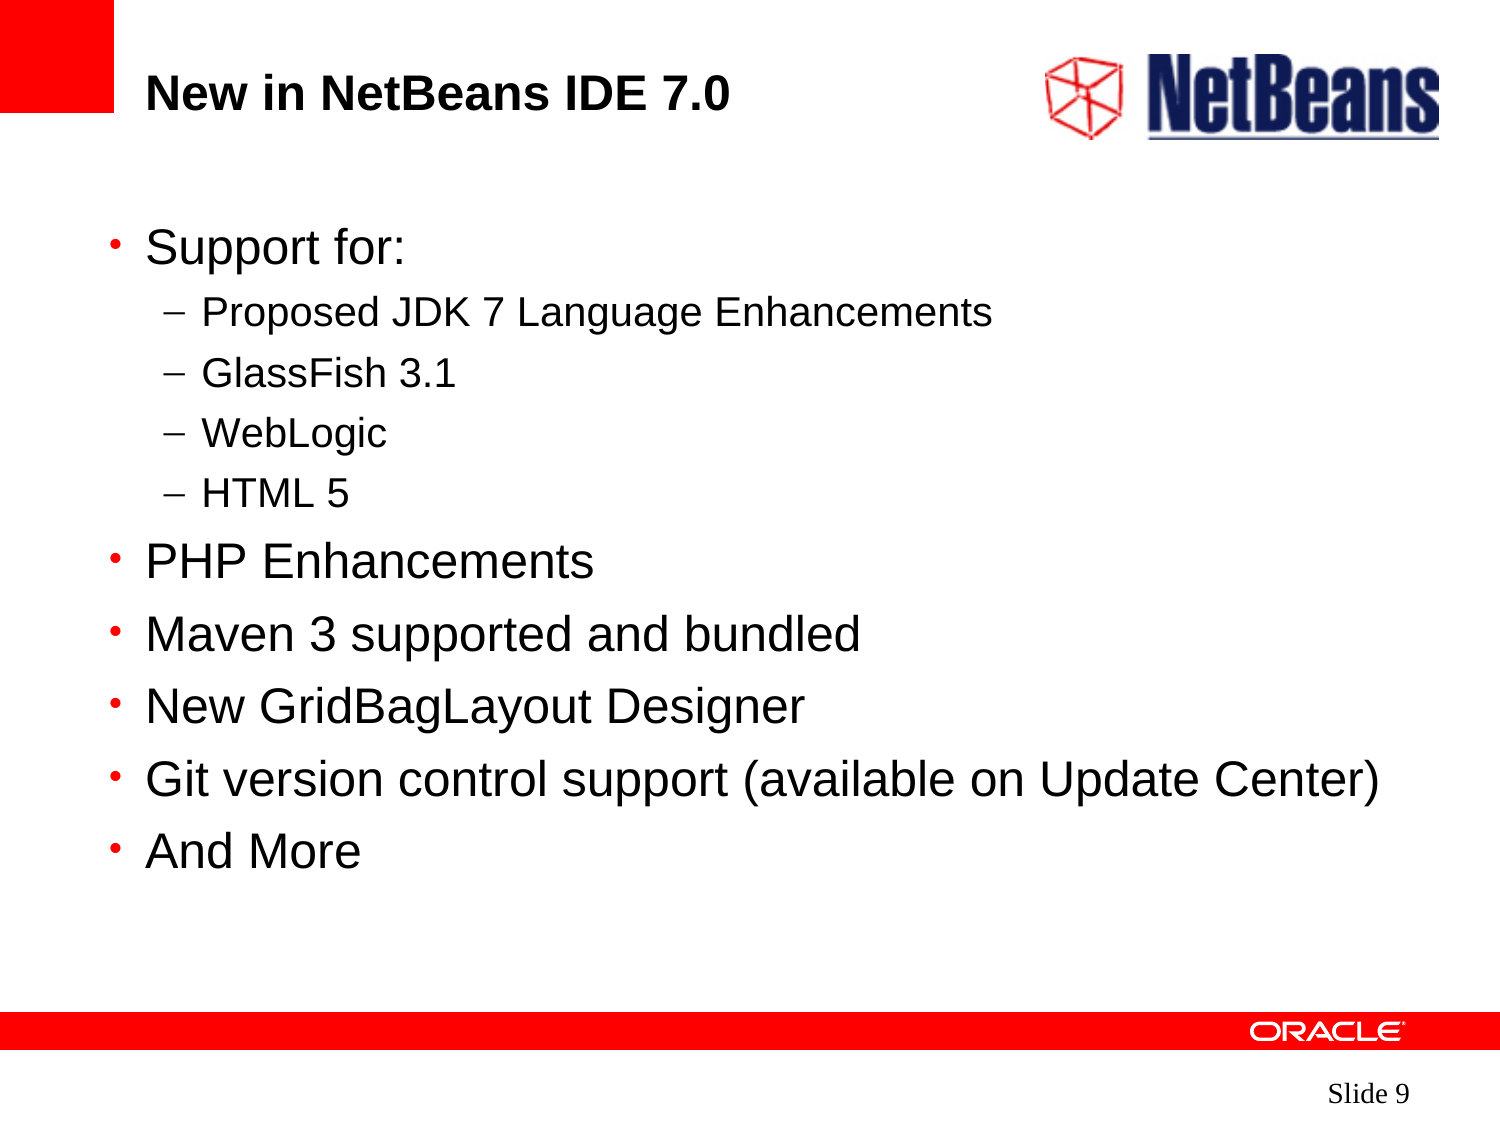

New in NetBeans IDE 7.0
# Support for:
Proposed JDK 7 Language Enhancements
GlassFish 3.1
WebLogic
HTML 5
PHP Enhancements
Maven 3 supported and bundled
New GridBagLayout Designer
Git version control support (available on Update Center)
And More